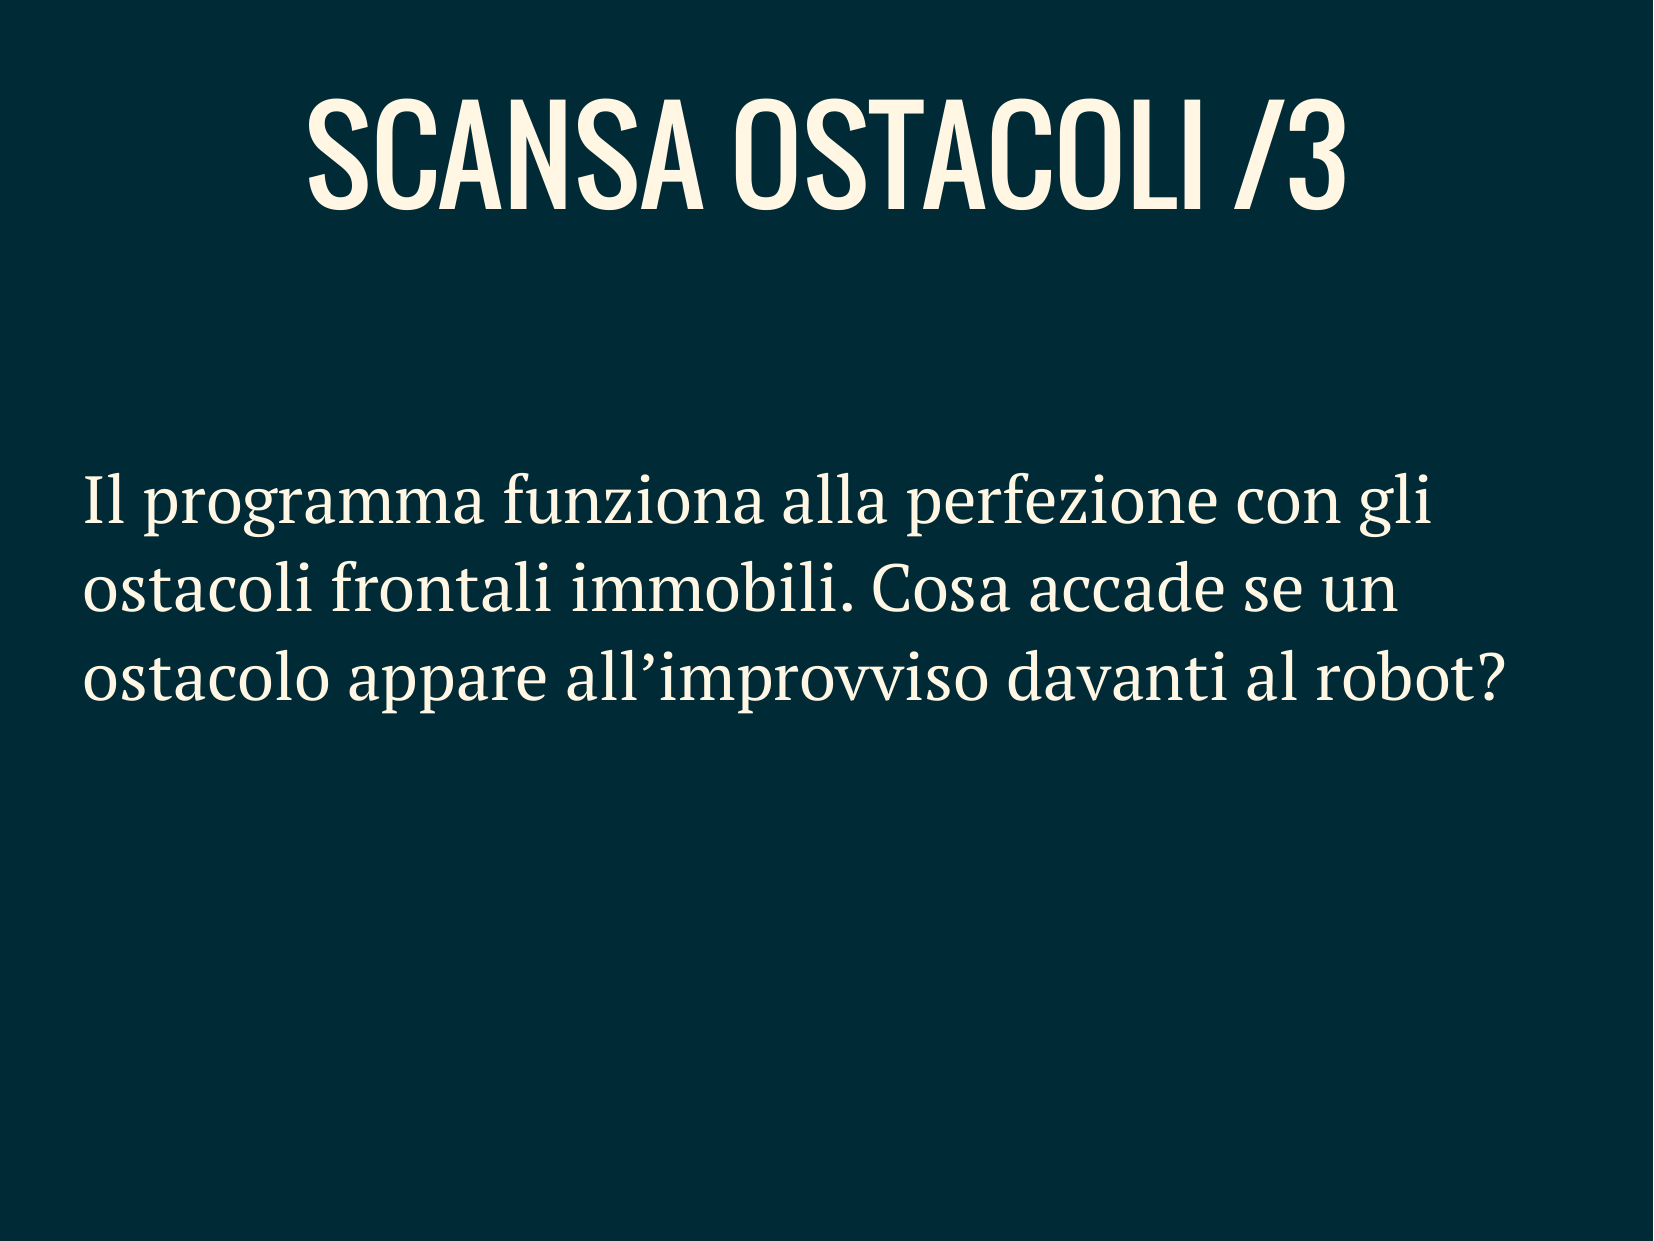

# Scansa Ostacoli /3
Il programma funziona alla perfezione con gli ostacoli frontali immobili. Cosa accade se un ostacolo appare all’improvviso davanti al robot?